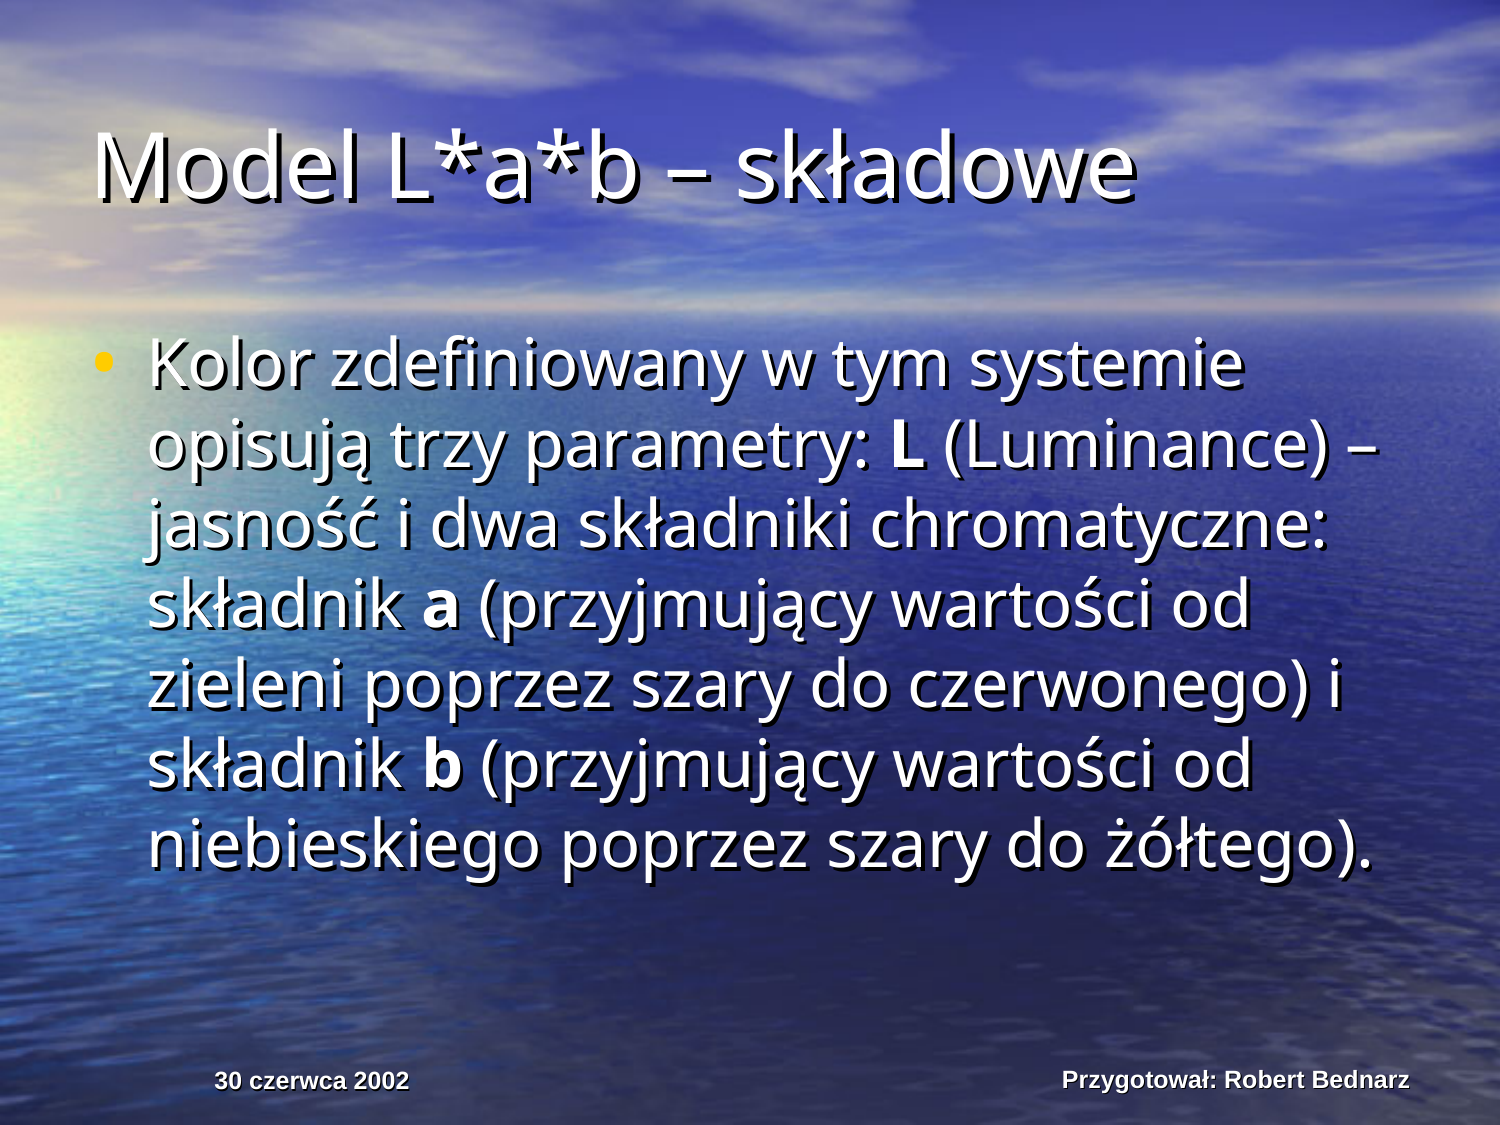

# Model L*a*b – składowe
Kolor zdefiniowany w tym systemie opisują trzy parametry: L (Luminance) – jasność i dwa składniki chromatyczne:
składnik a (przyjmujący wartości od zieleni poprzez szary do czerwonego) i
składnik b (przyjmujący wartości od niebieskiego poprzez szary do żółtego).